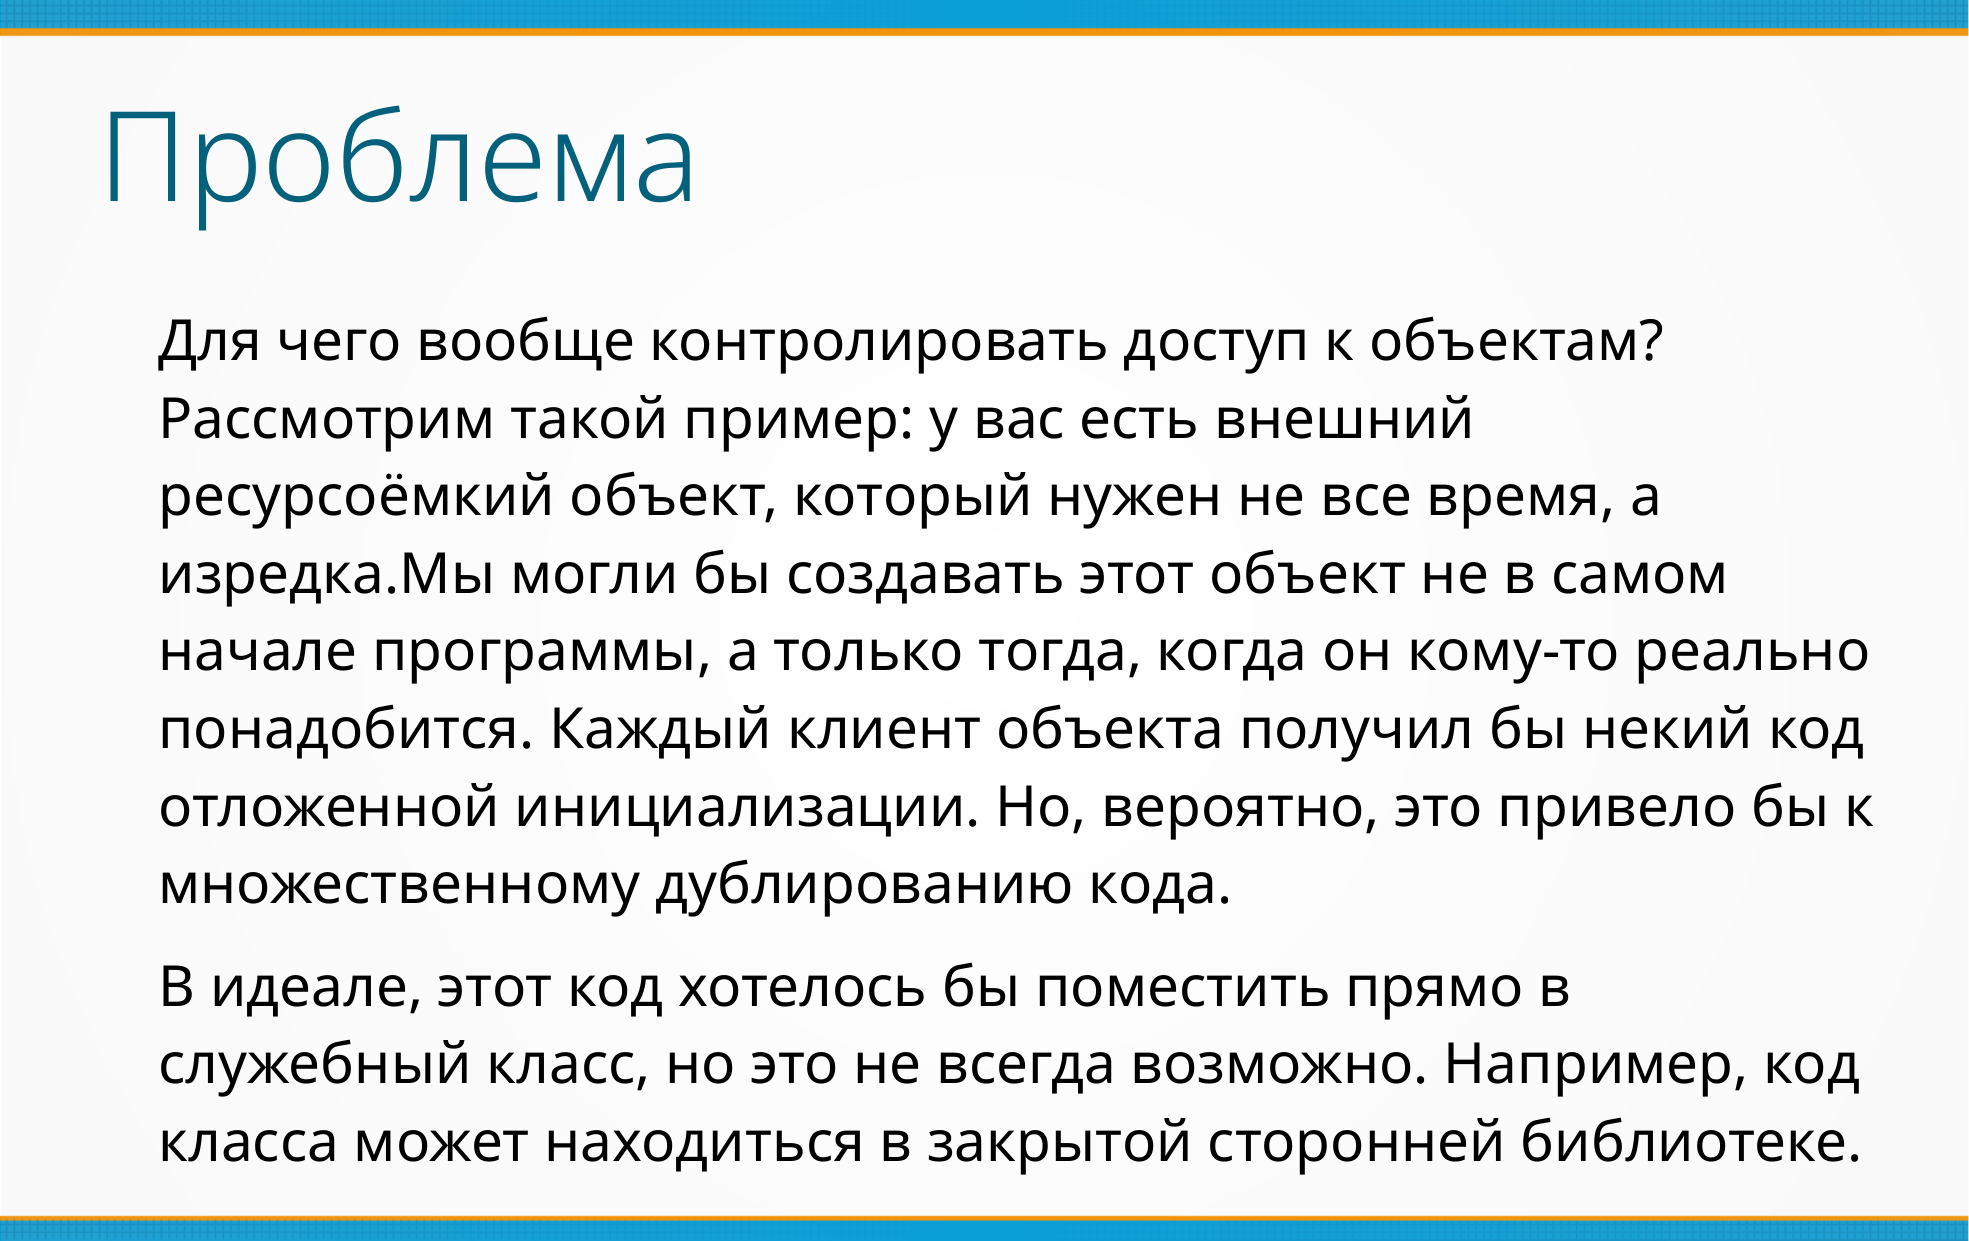

# Проблема
Для чего вообще контролировать доступ к объектам? Рассмотрим такой пример: у вас есть внешний ресурсоёмкий объект, который нужен не все время, а изредка.Мы могли бы создавать этот объект не в самом начале программы, а только тогда, когда он кому-то реально понадобится. Каждый клиент объекта получил бы некий код отложенной инициализации. Но, вероятно, это привело бы к множественному дублированию кода.
В идеале, этот код хотелось бы поместить прямо в служебный класс, но это не всегда возможно. Например, код класса может находиться в закрытой сторонней библиотеке.